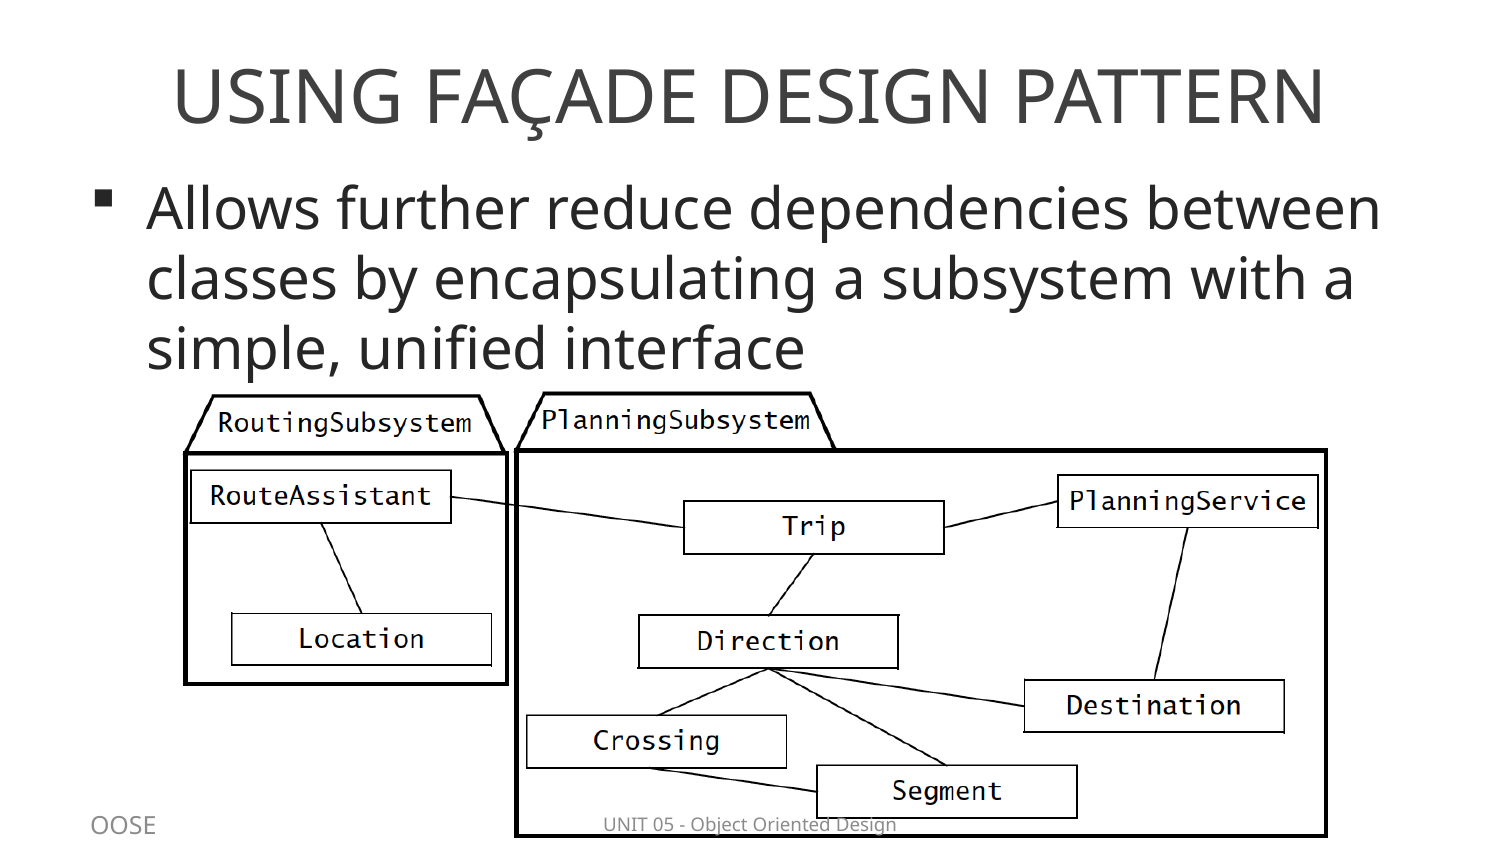

# Using façade design pattern
Allows further reduce dependencies between classes by encapsulating a subsystem with a simple, unified interface
OOSE
UNIT 05 - Object Oriented Design